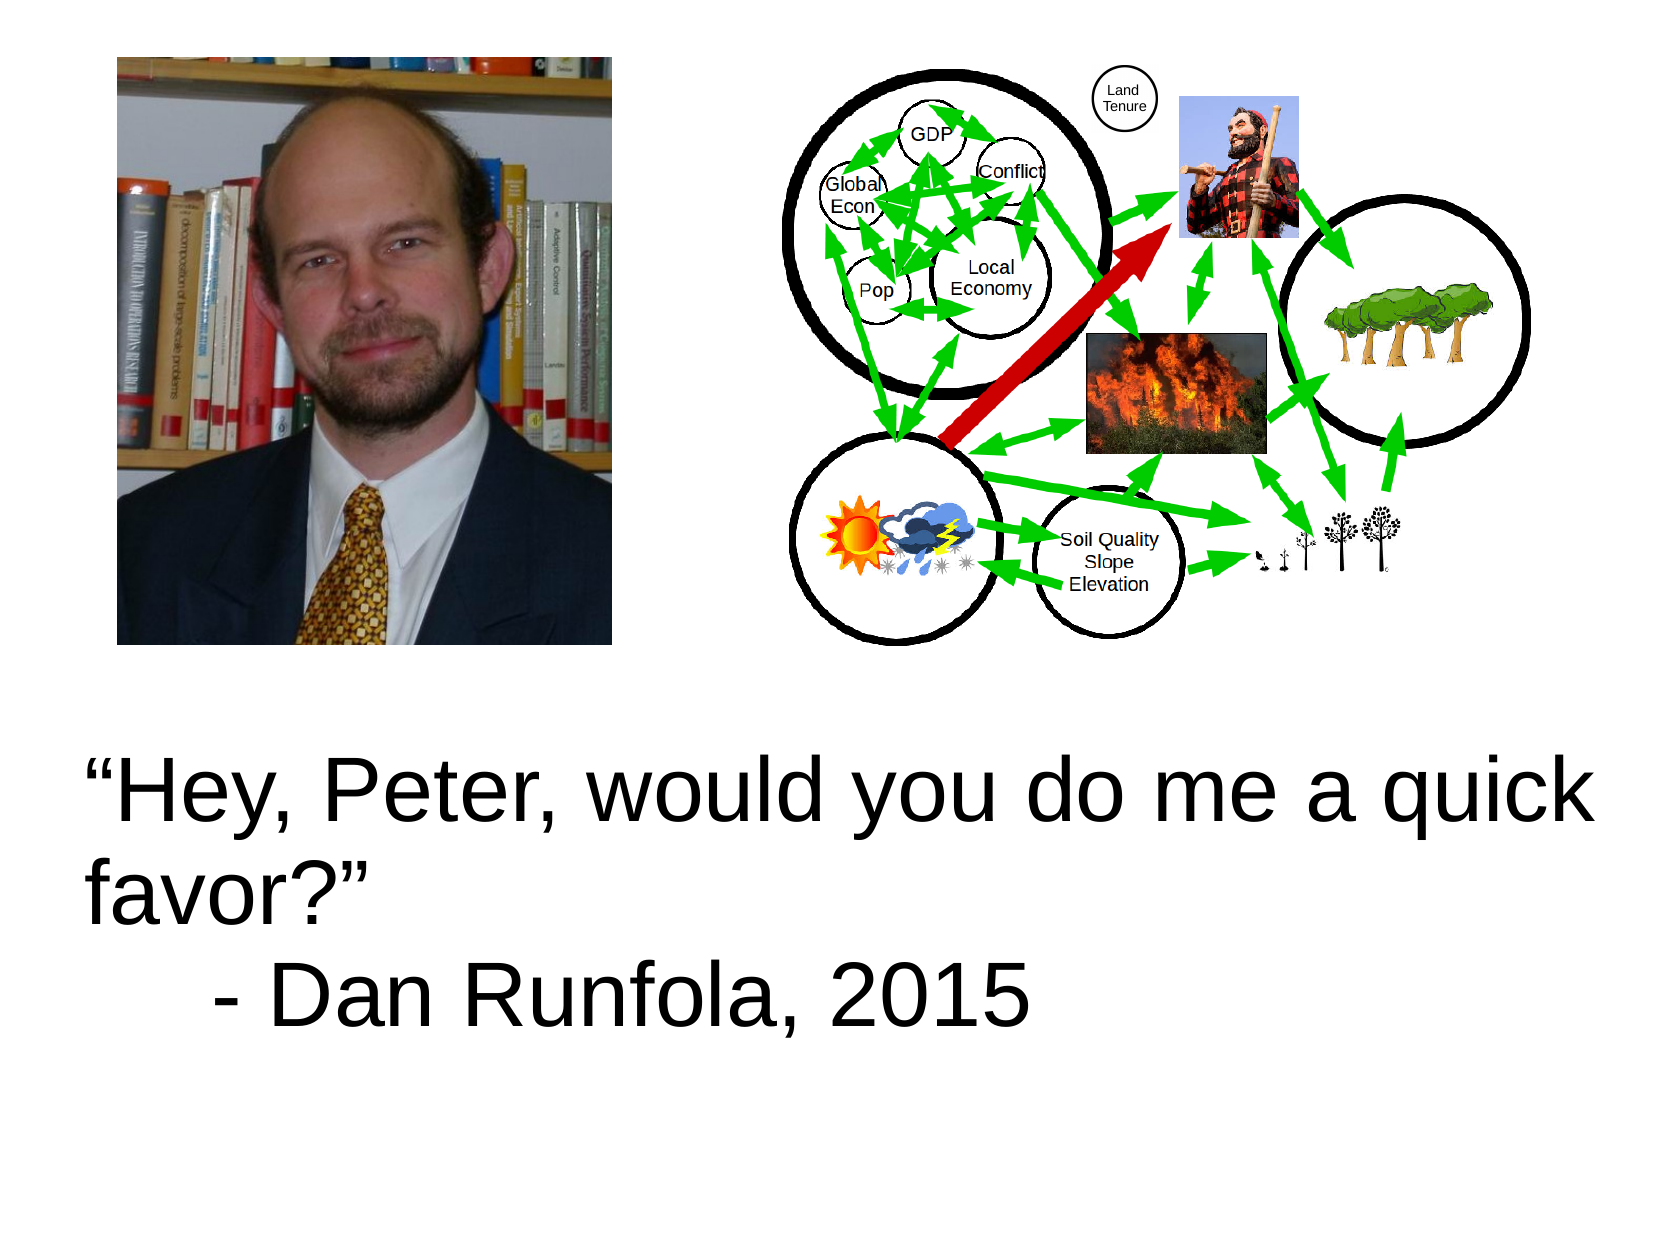

Land
Tenure
“Hey, Peter, would you do me a quick favor?”
 - Dan Runfola, 2015